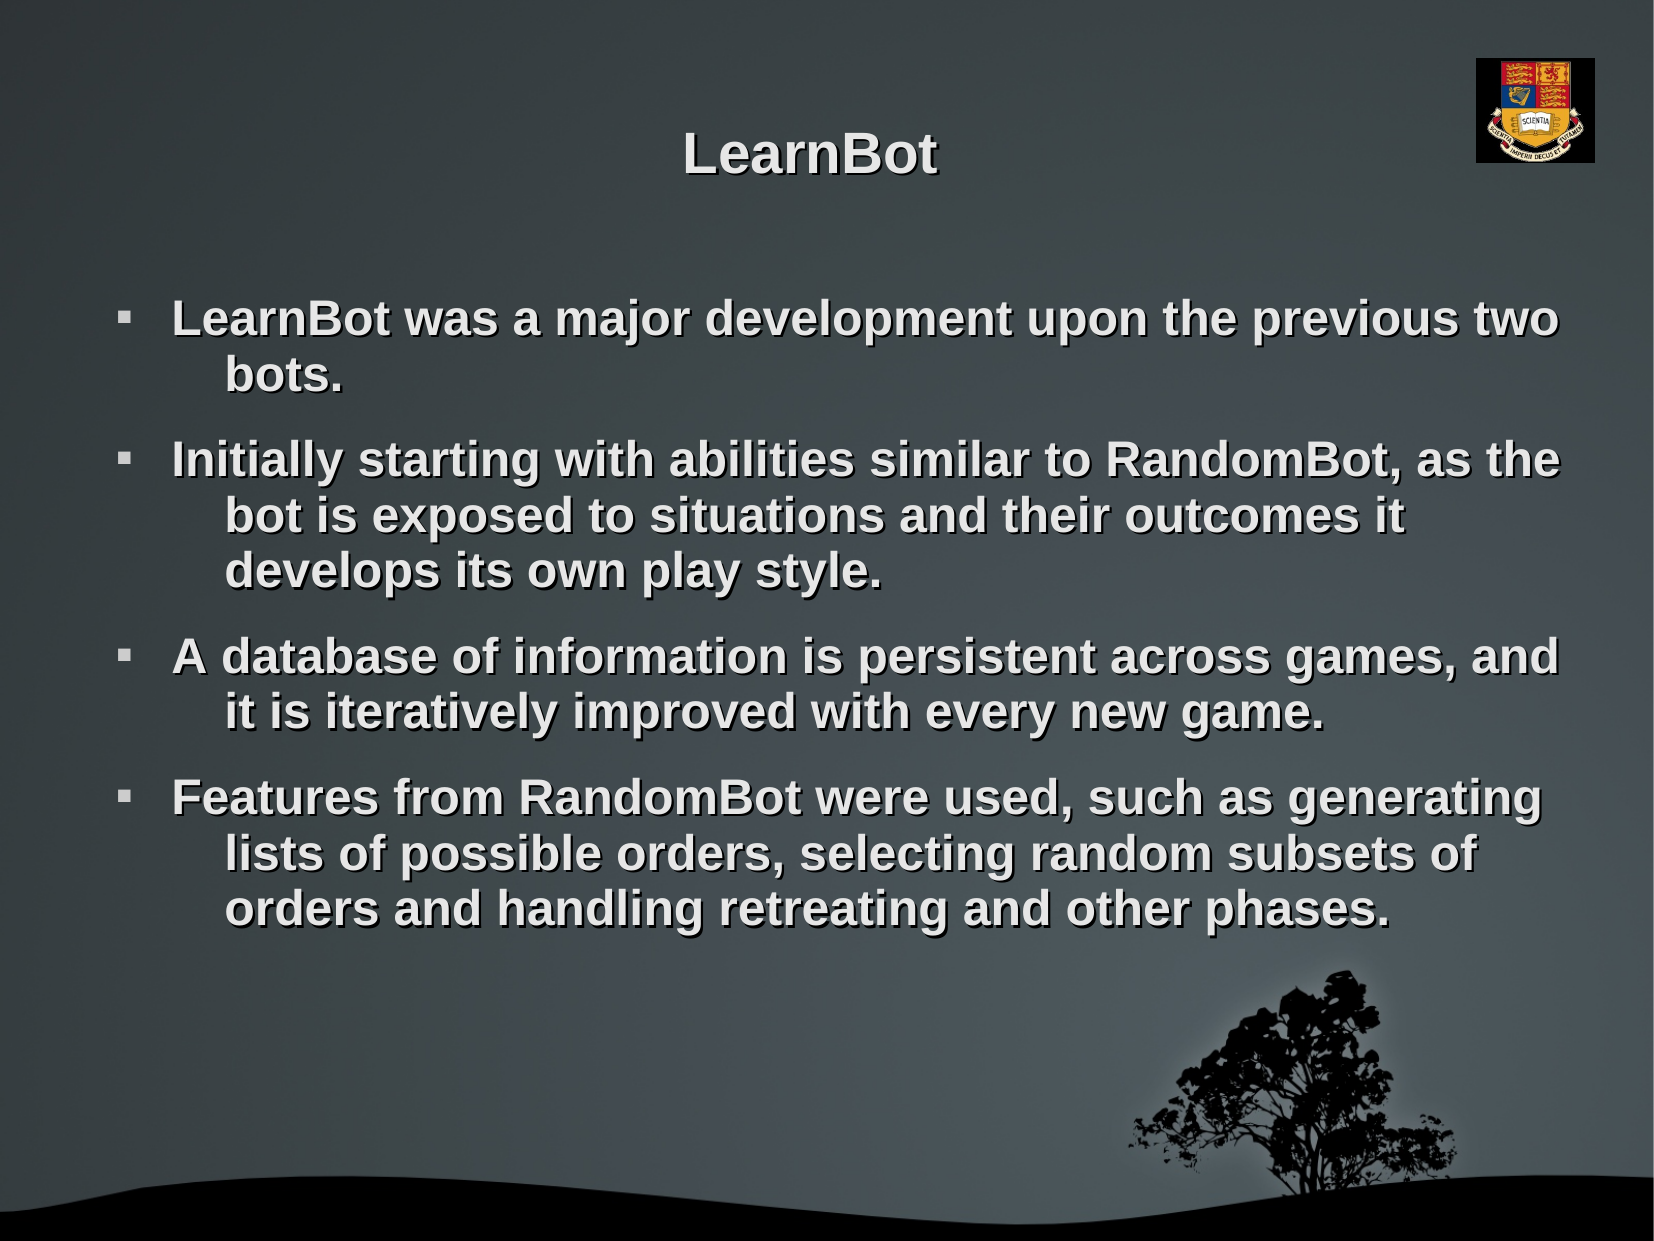

# LearnBot
LearnBot was a major development upon the previous two bots.
Initially starting with abilities similar to RandomBot, as the bot is exposed to situations and their outcomes it develops its own play style.
A database of information is persistent across games, and it is iteratively improved with every new game.
Features from RandomBot were used, such as generating lists of possible orders, selecting random subsets of orders and handling retreating and other phases.